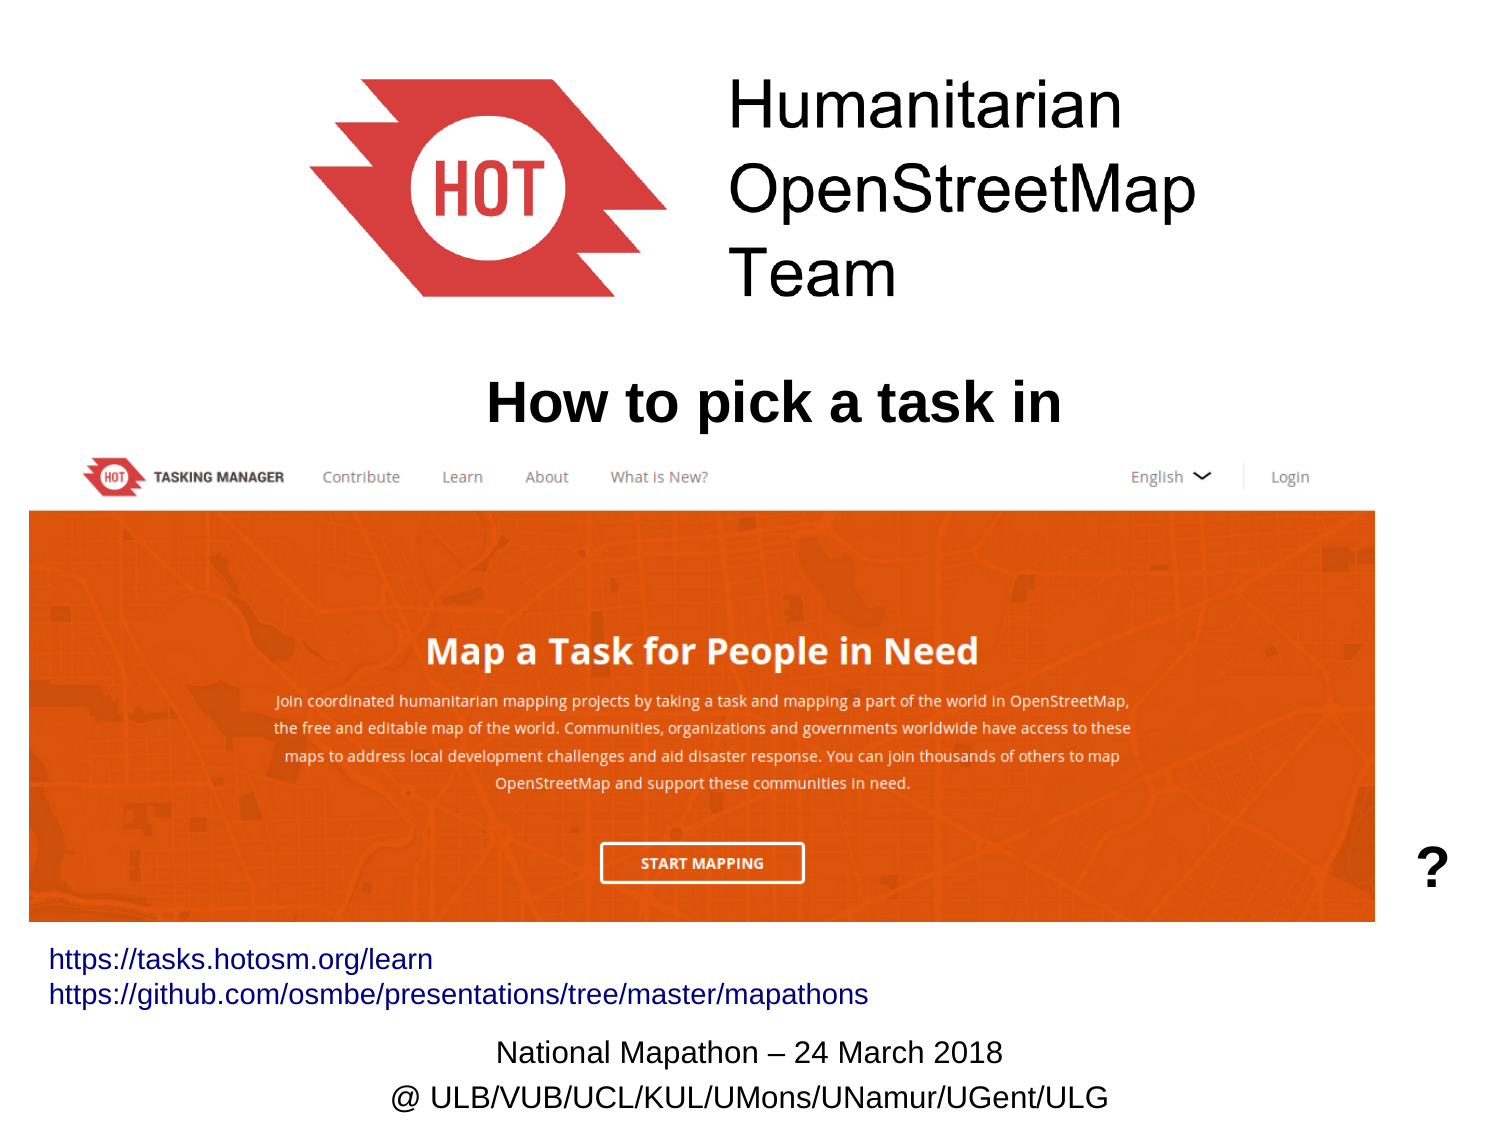

How to pick a task in
 ?
https://tasks.hotosm.org/learn
https://github.com/osmbe/presentations/tree/master/mapathons
# National Mapathon – 24 March 2018
@ ULB/VUB/UCL/KUL/UMons/UNamur/UGent/ULG